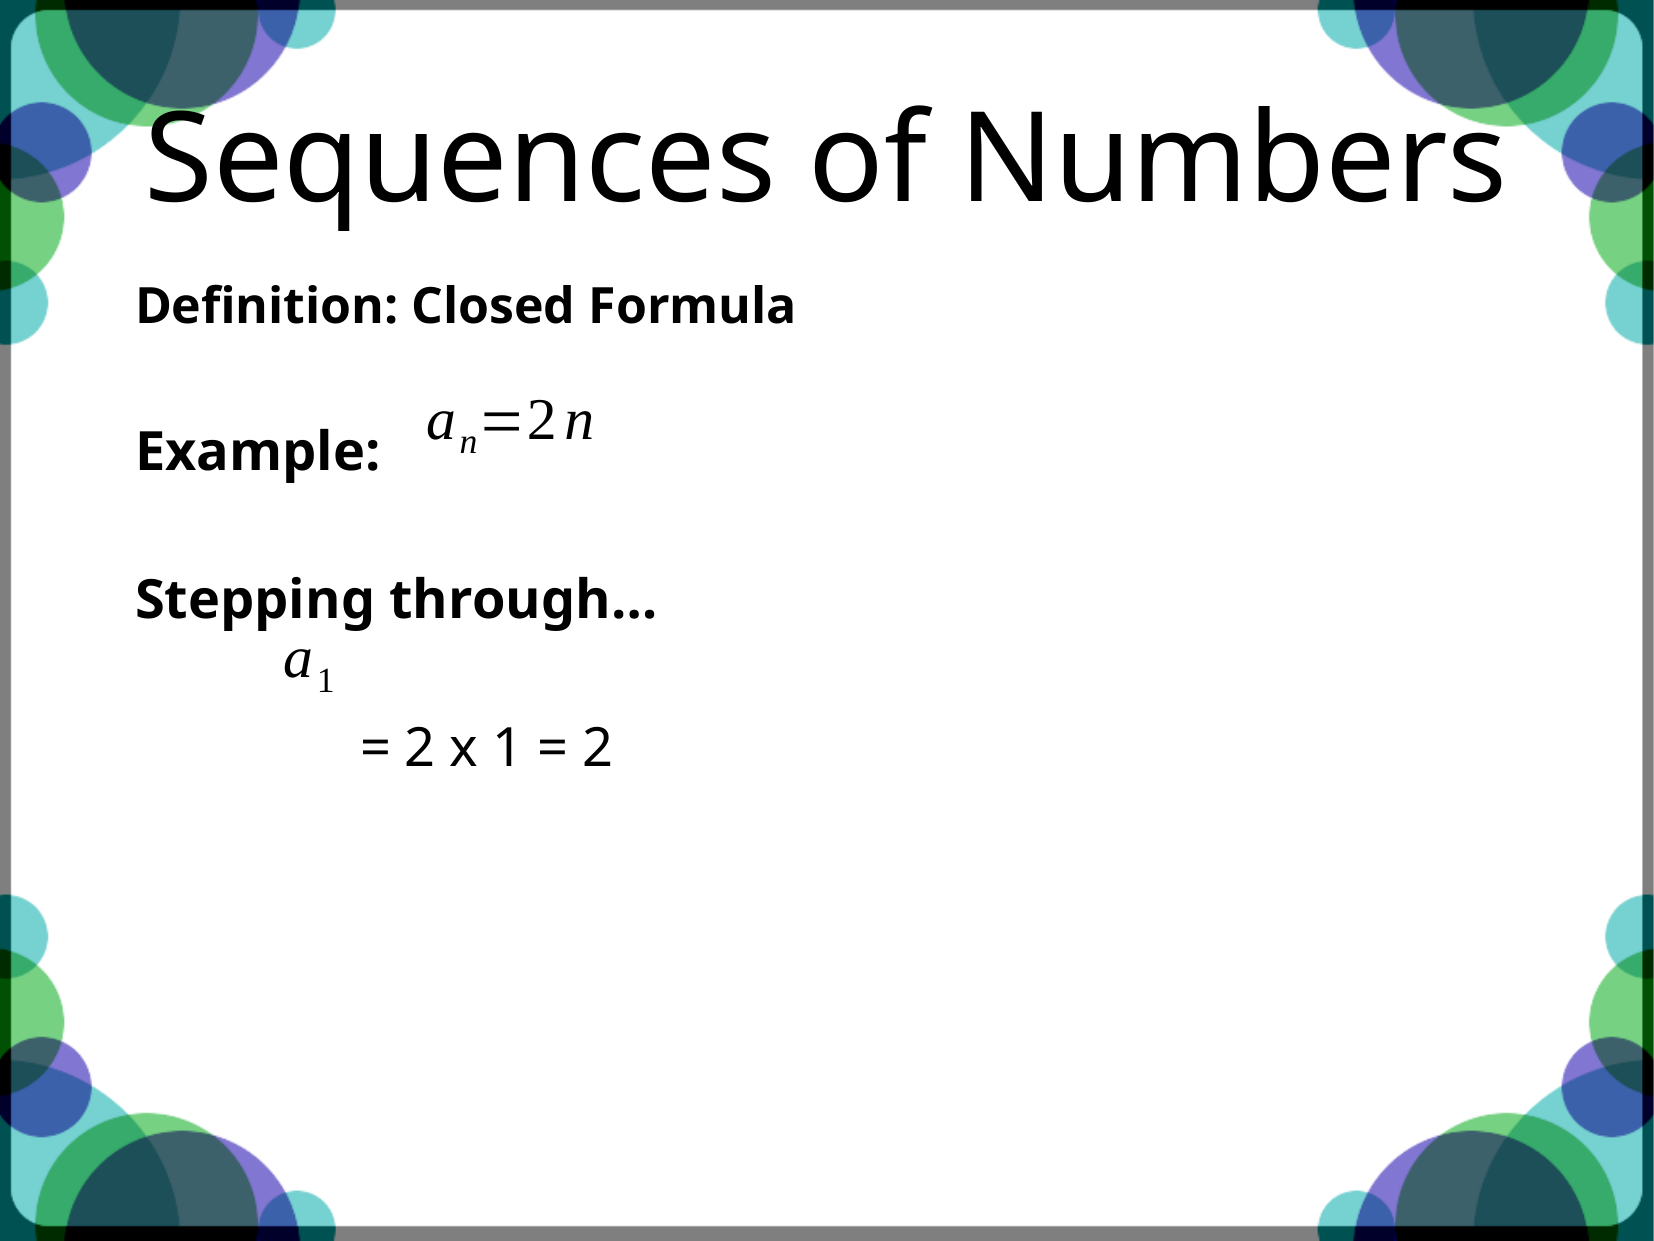

# Sequences of Numbers
Definition: Closed Formula
Example:
Stepping through…
			= 2 x 1 = 2